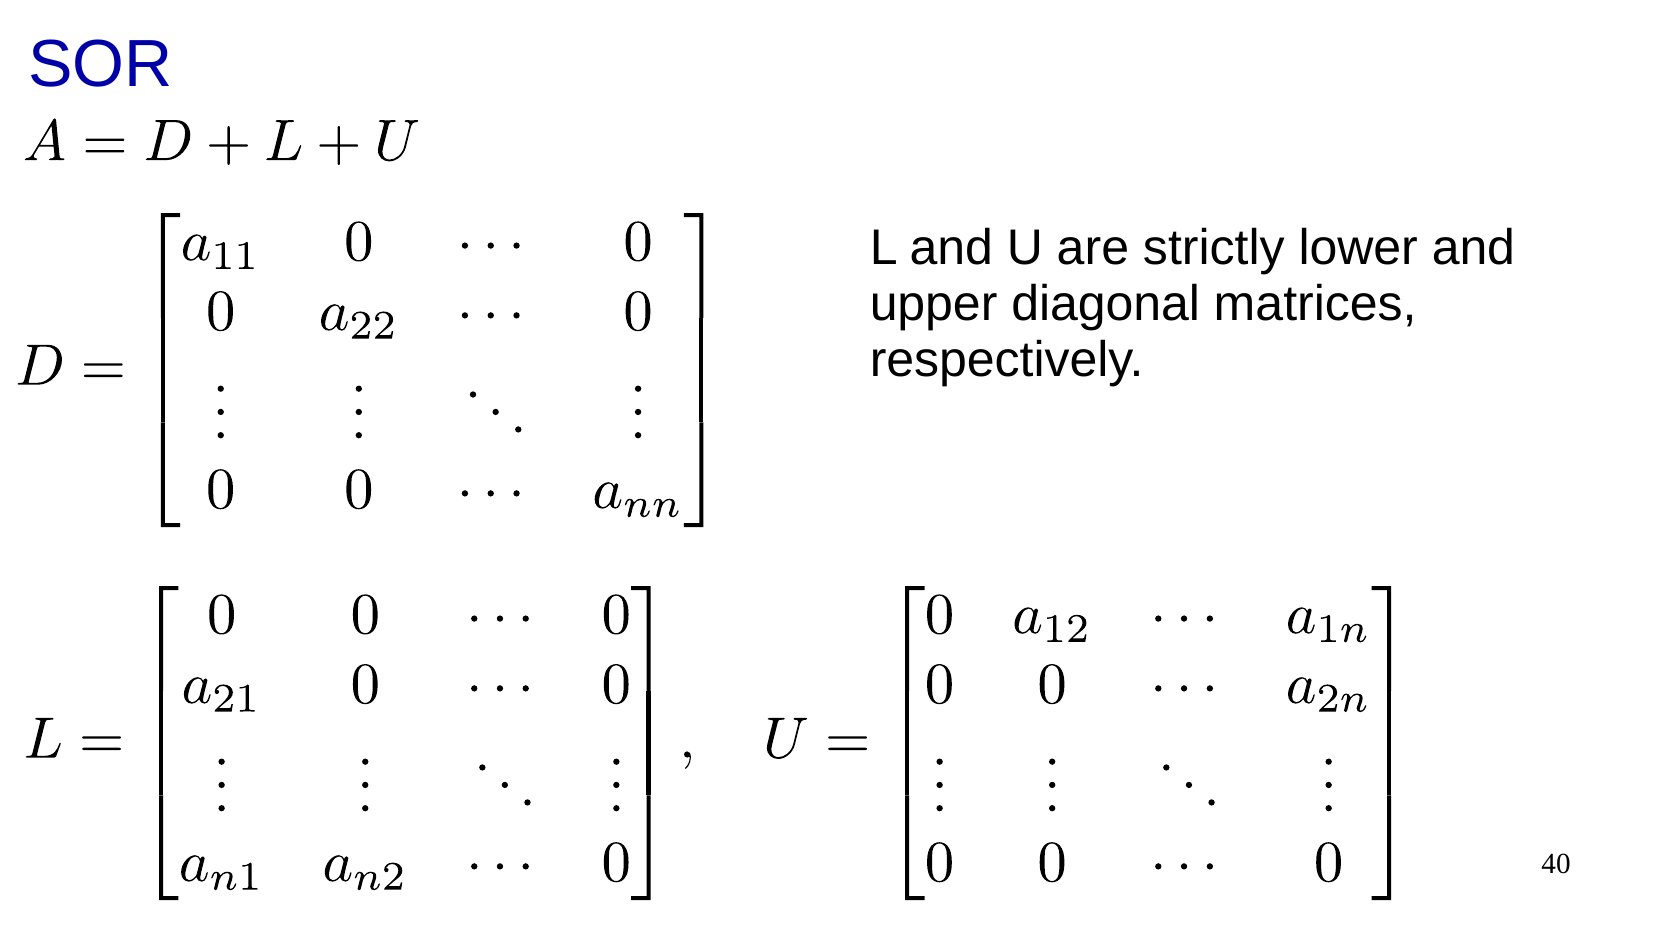

# SOR
L and U are strictly lower and upper diagonal matrices, respectively.
40